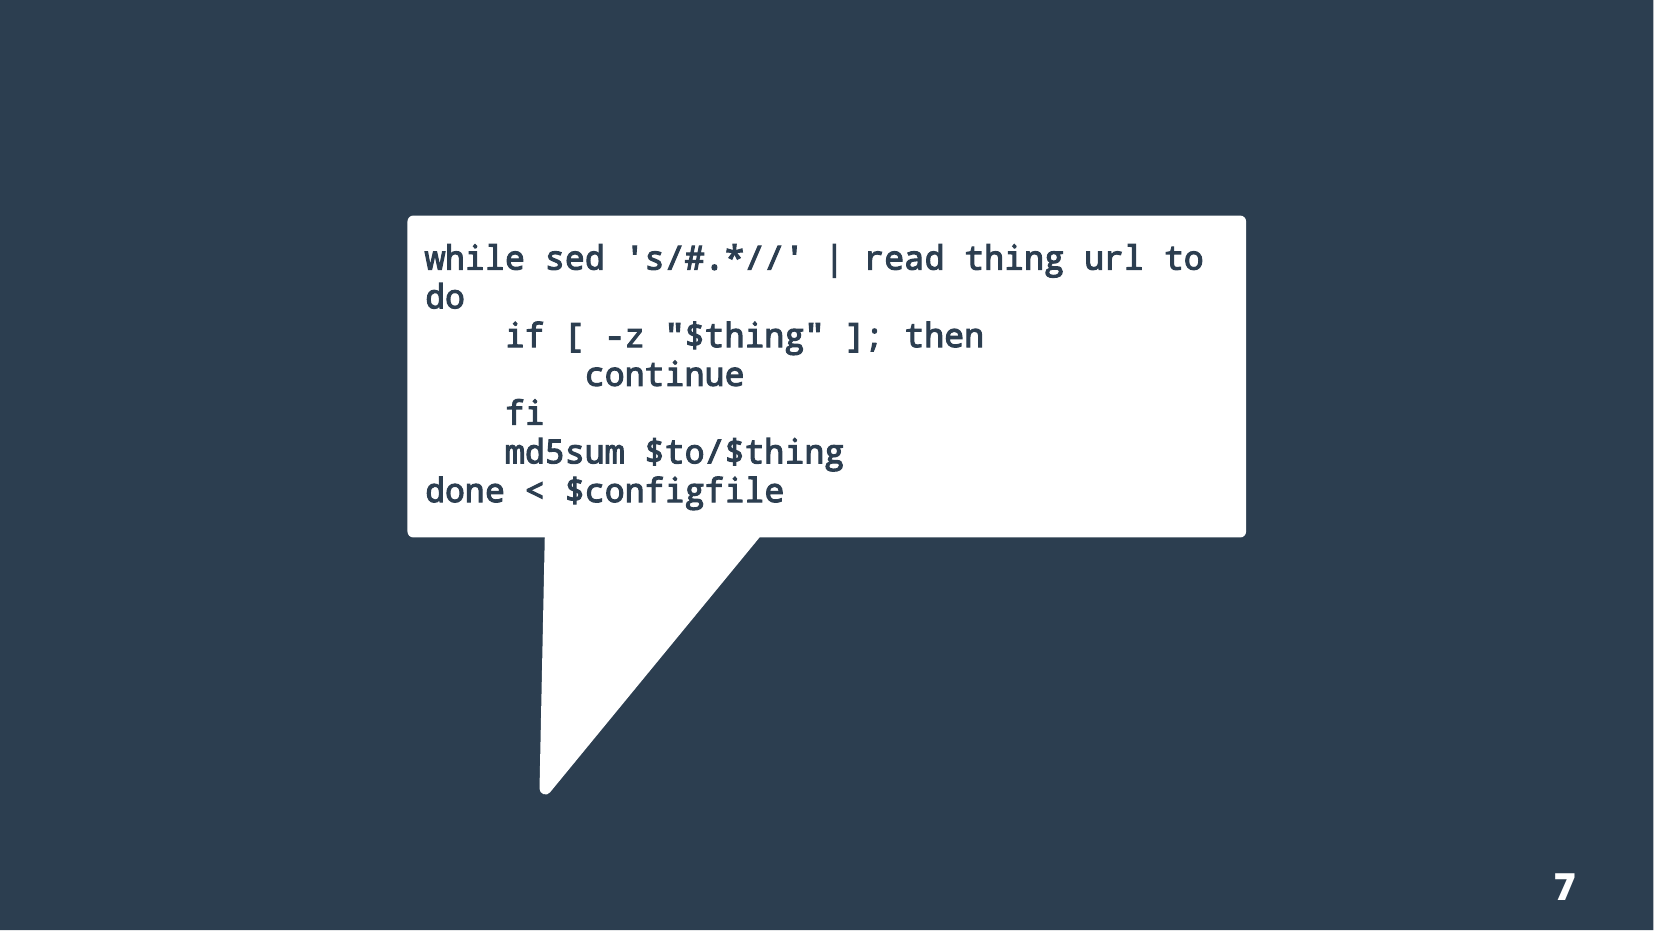

# while sed 's/#.*//' | read thing url to do if [ -z "$thing" ]; then continue fi md5sum $to/$thing done < $configfile
7